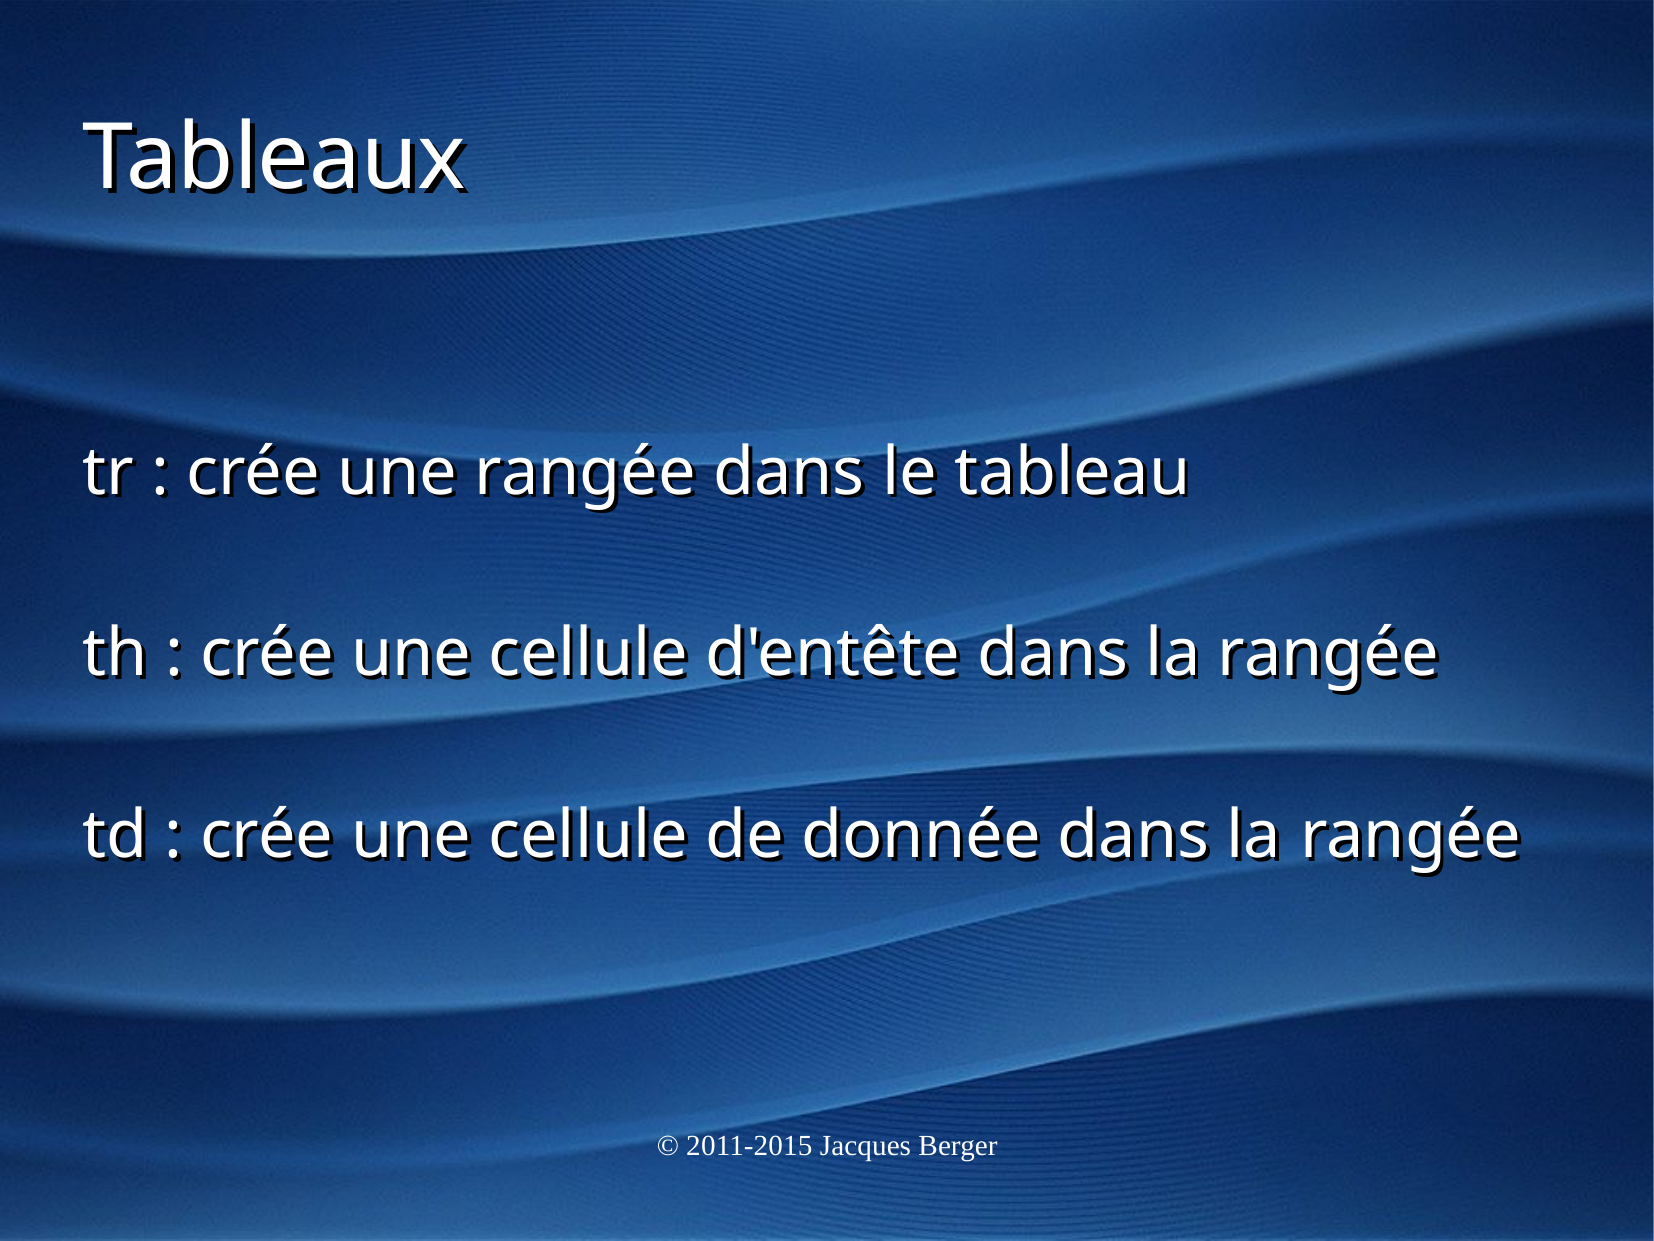

# Tableaux
tr : crée une rangée dans le tableau
th : crée une cellule d'entête dans la rangée
td : crée une cellule de donnée dans la rangée
© 2011-2015 Jacques Berger